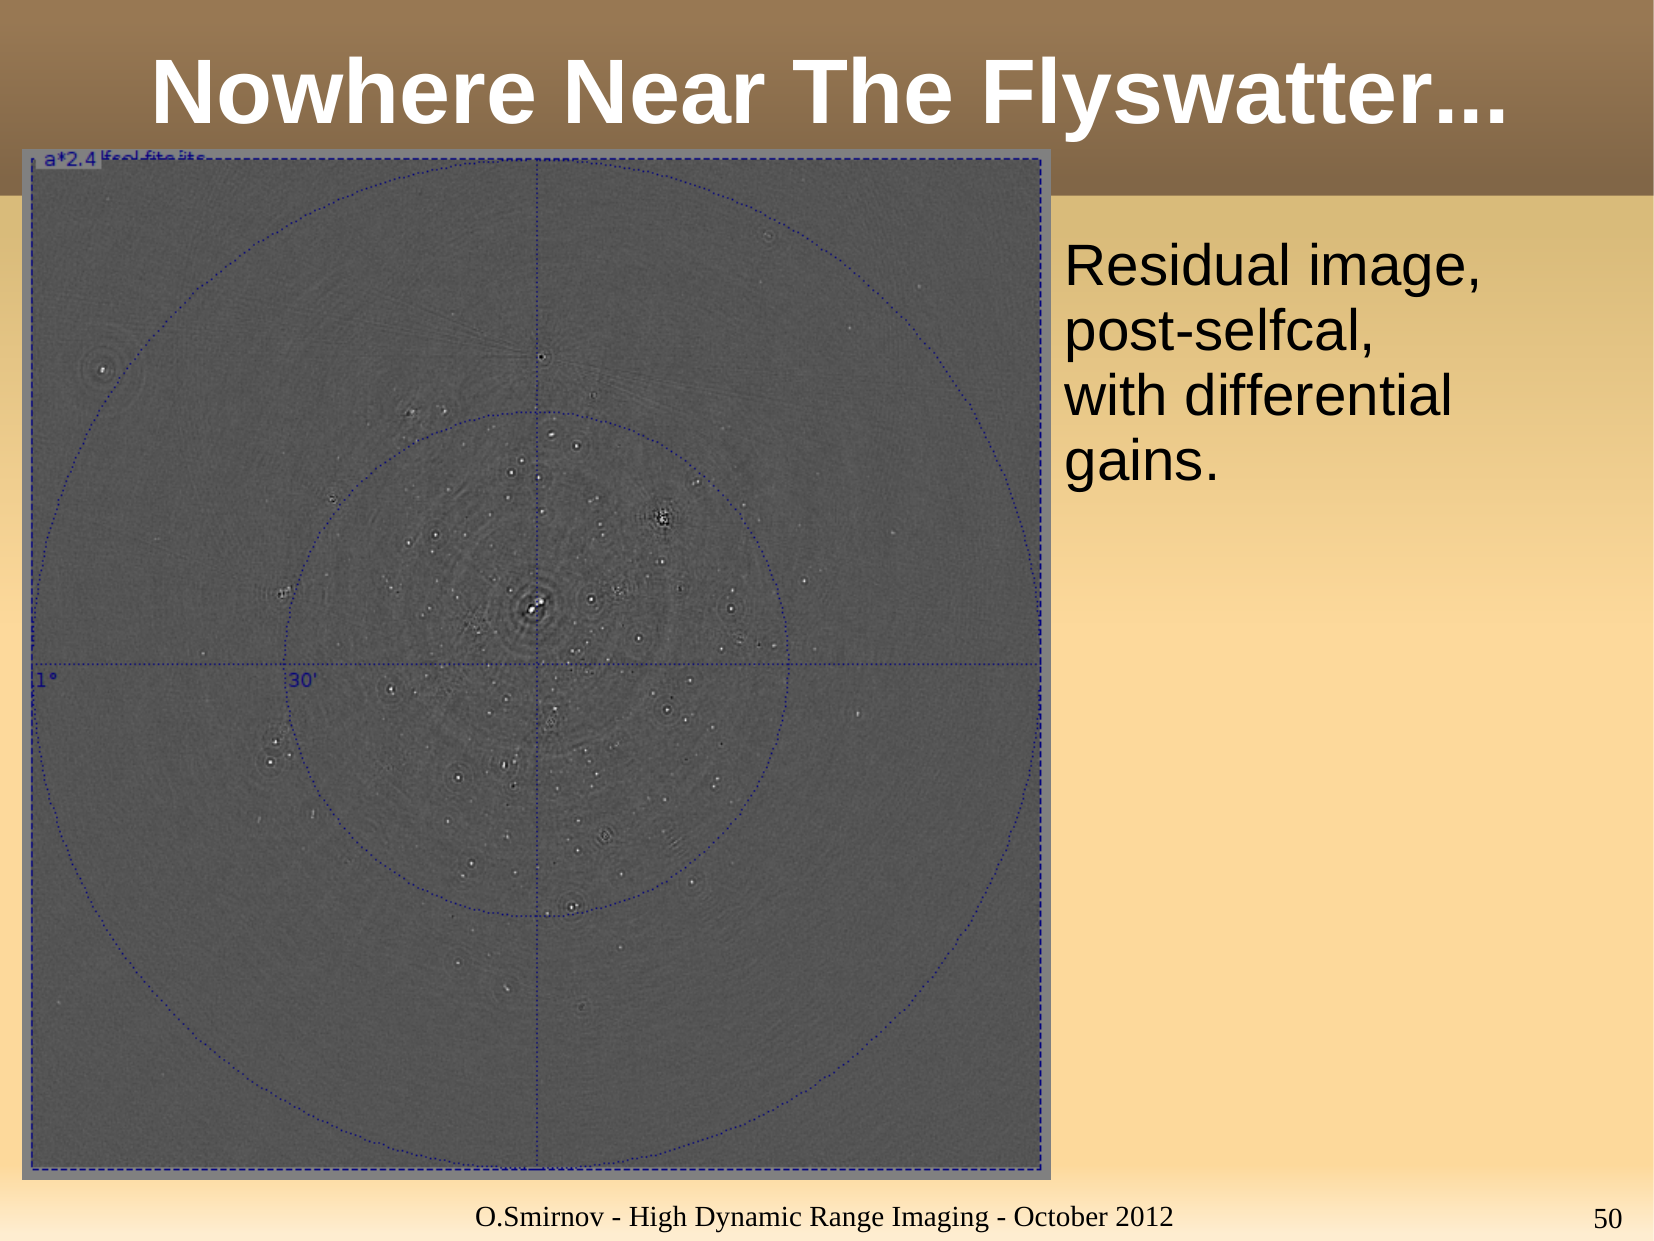

# Nowhere Near The Flyswatter...
Residual image,
post-selfcal,
with differential
gains.
O.Smirnov - High Dynamic Range Imaging - October 2012
50